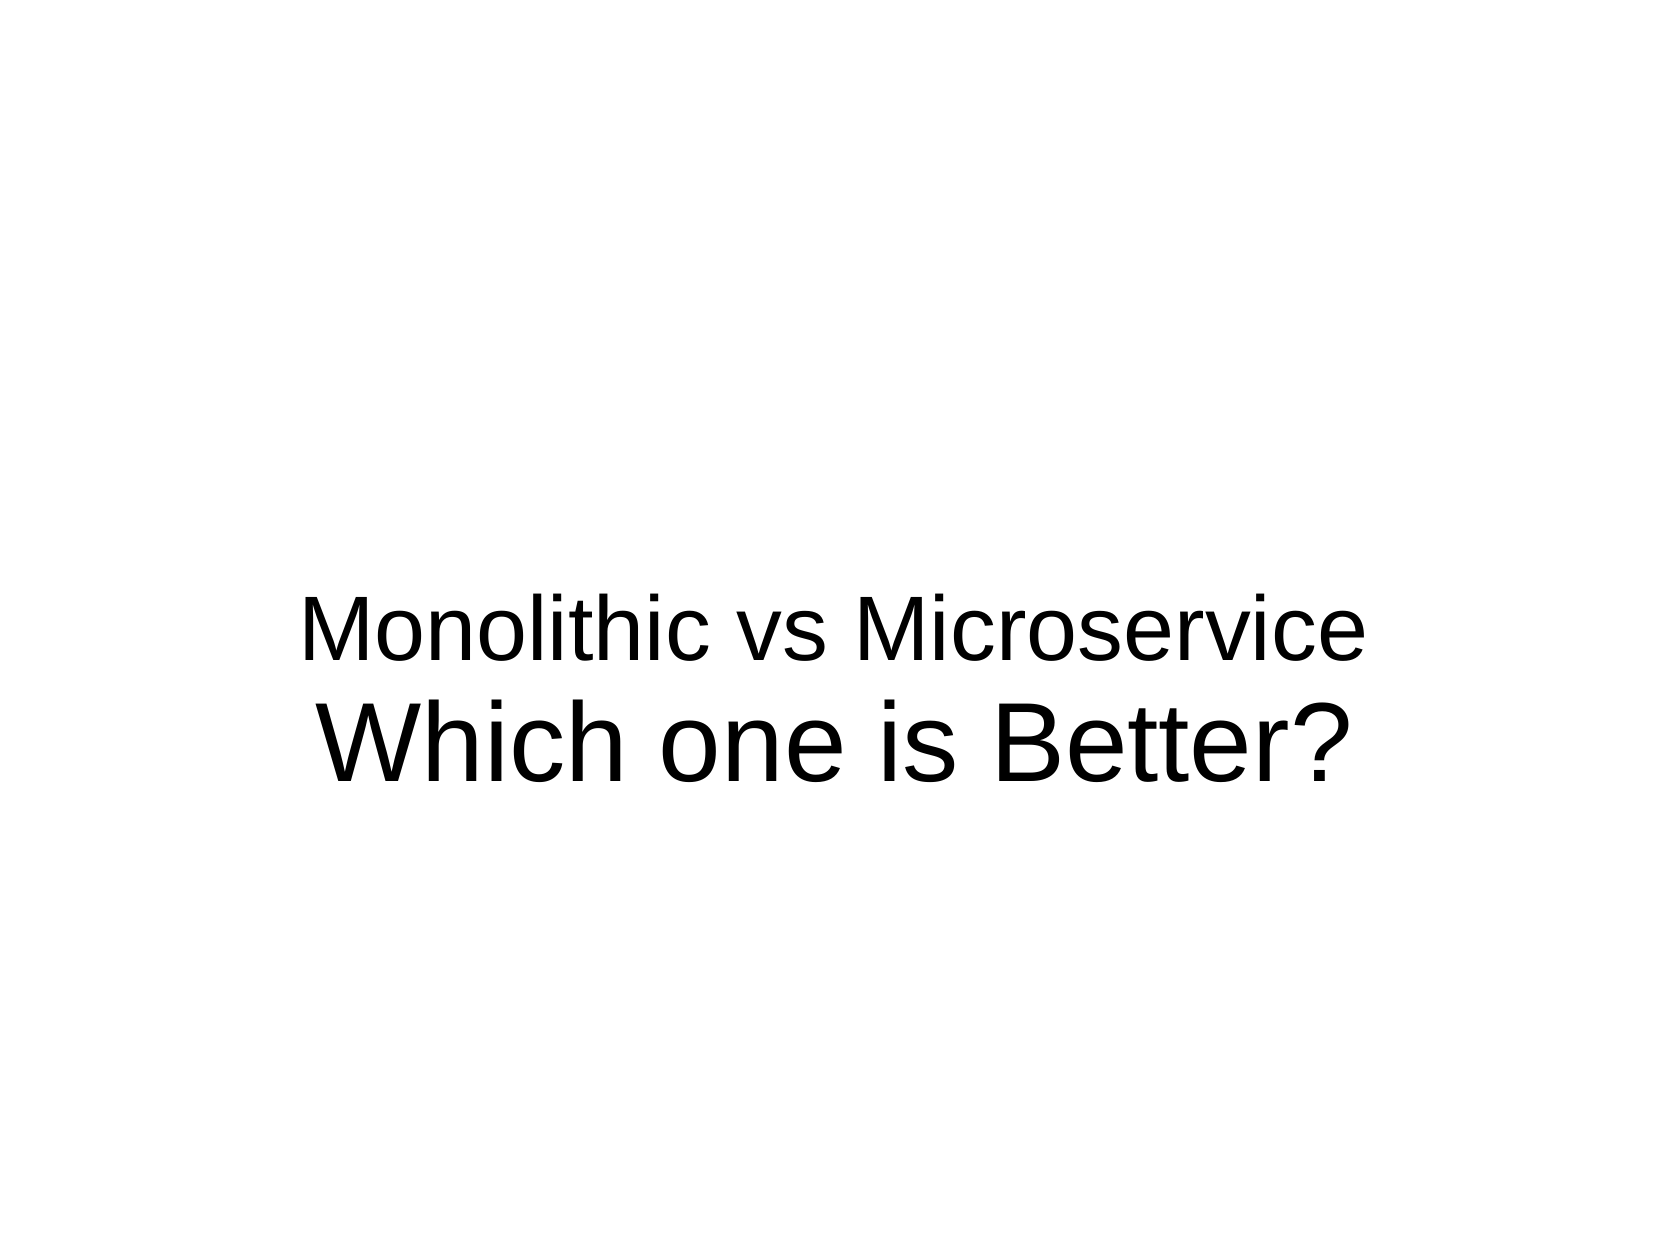

# Monolithic vs Microservice Which one is Better?